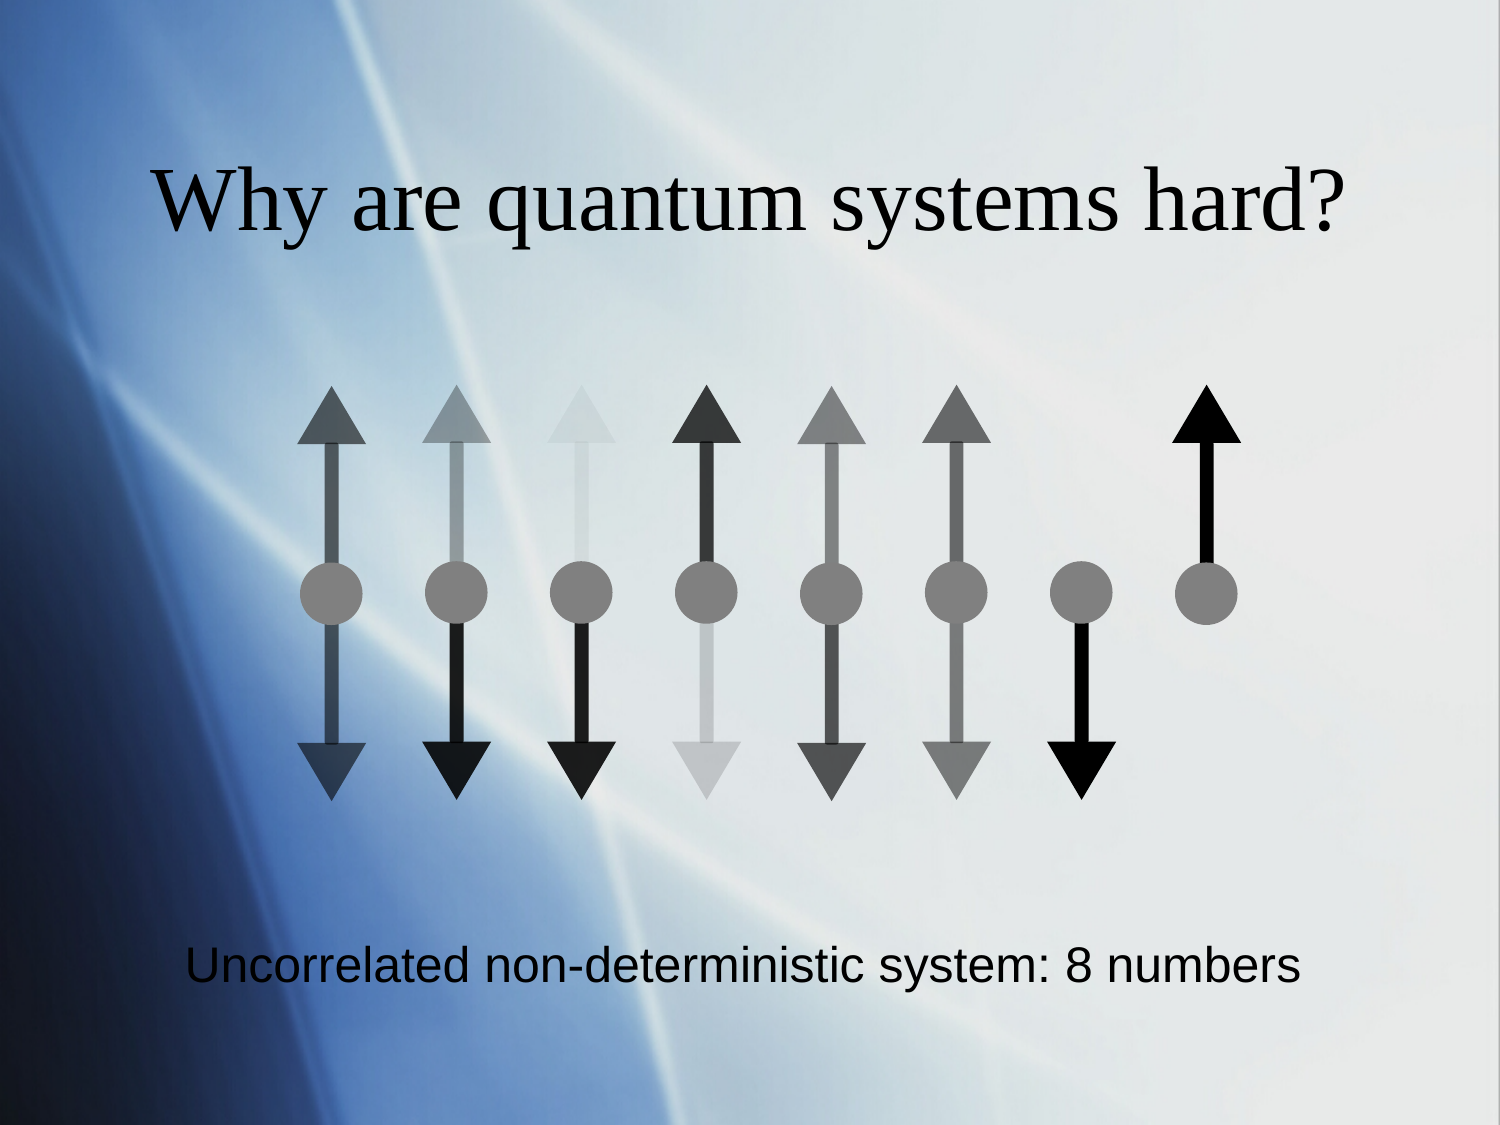

# Why are quantum systems hard?
Uncorrelated non-deterministic system: 8 numbers